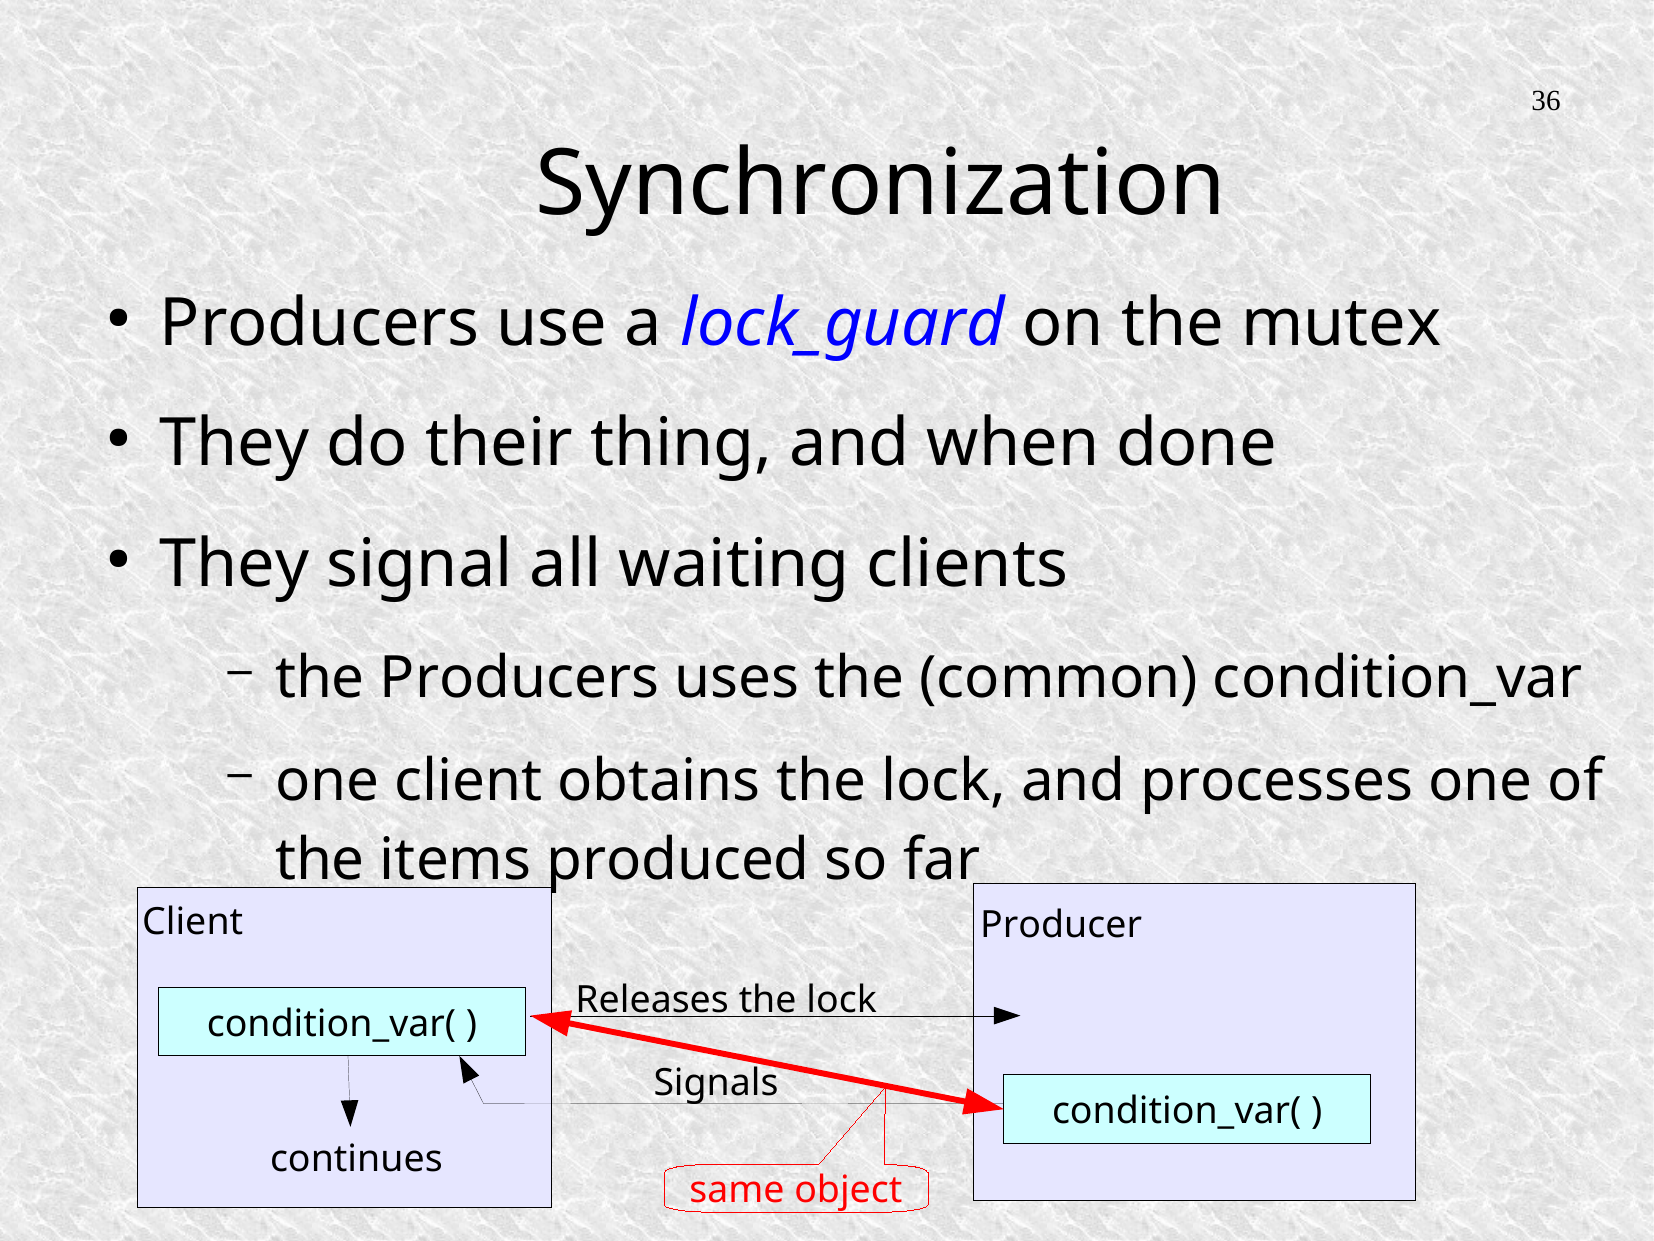

# Synchronization
36
Producers use a lock_guard on the mutex
They do their thing, and when done
They signal all waiting clients
the Producers uses the (common) condition_var
one client obtains the lock, and processes one of the items produced so far
Client
Producer
Releases the lock
condition_var( )
Signals
condition_var( )
continues
same object